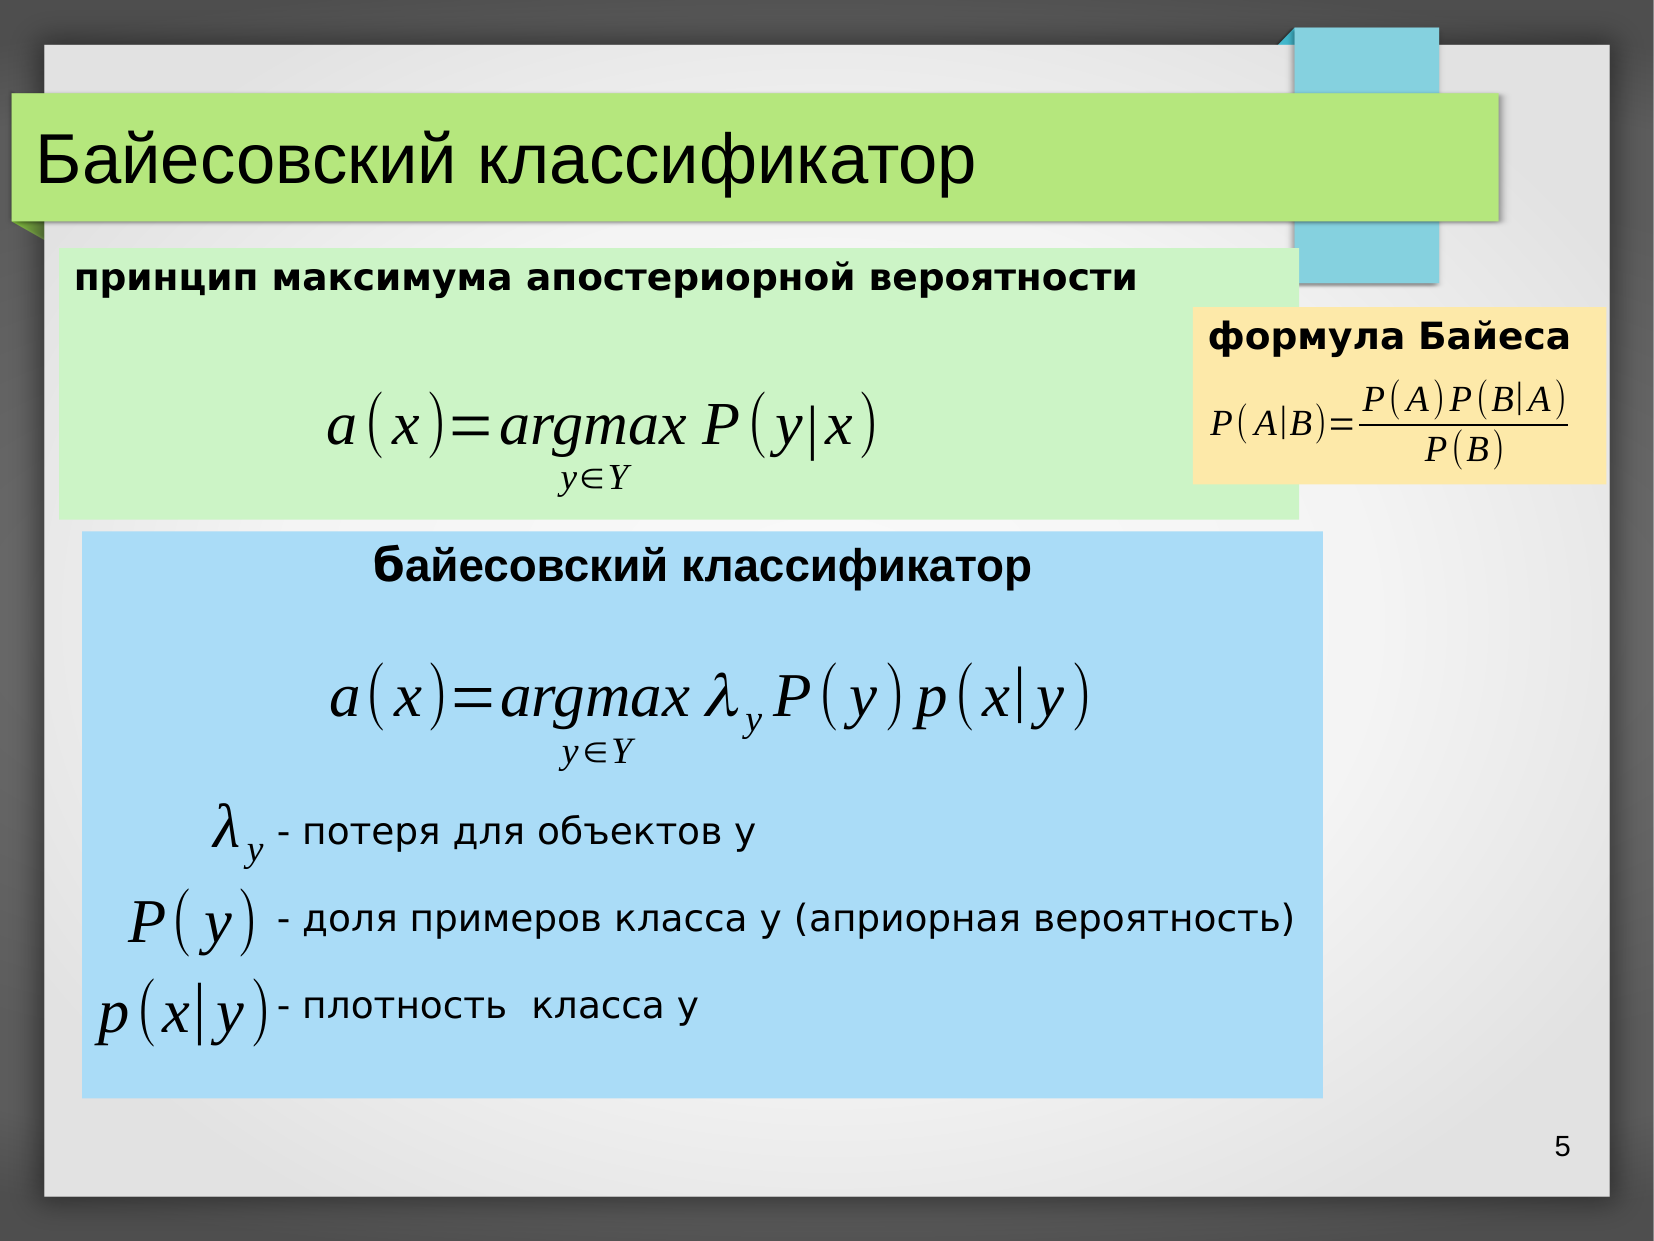

# Байесовский классификатор
принцип максимума апостериорной вероятности
формула Байеса
байесовский классификатор
 - потеря для объектов y
 - доля примеров класса y (априорная вероятность)
 - плотность класса y
5